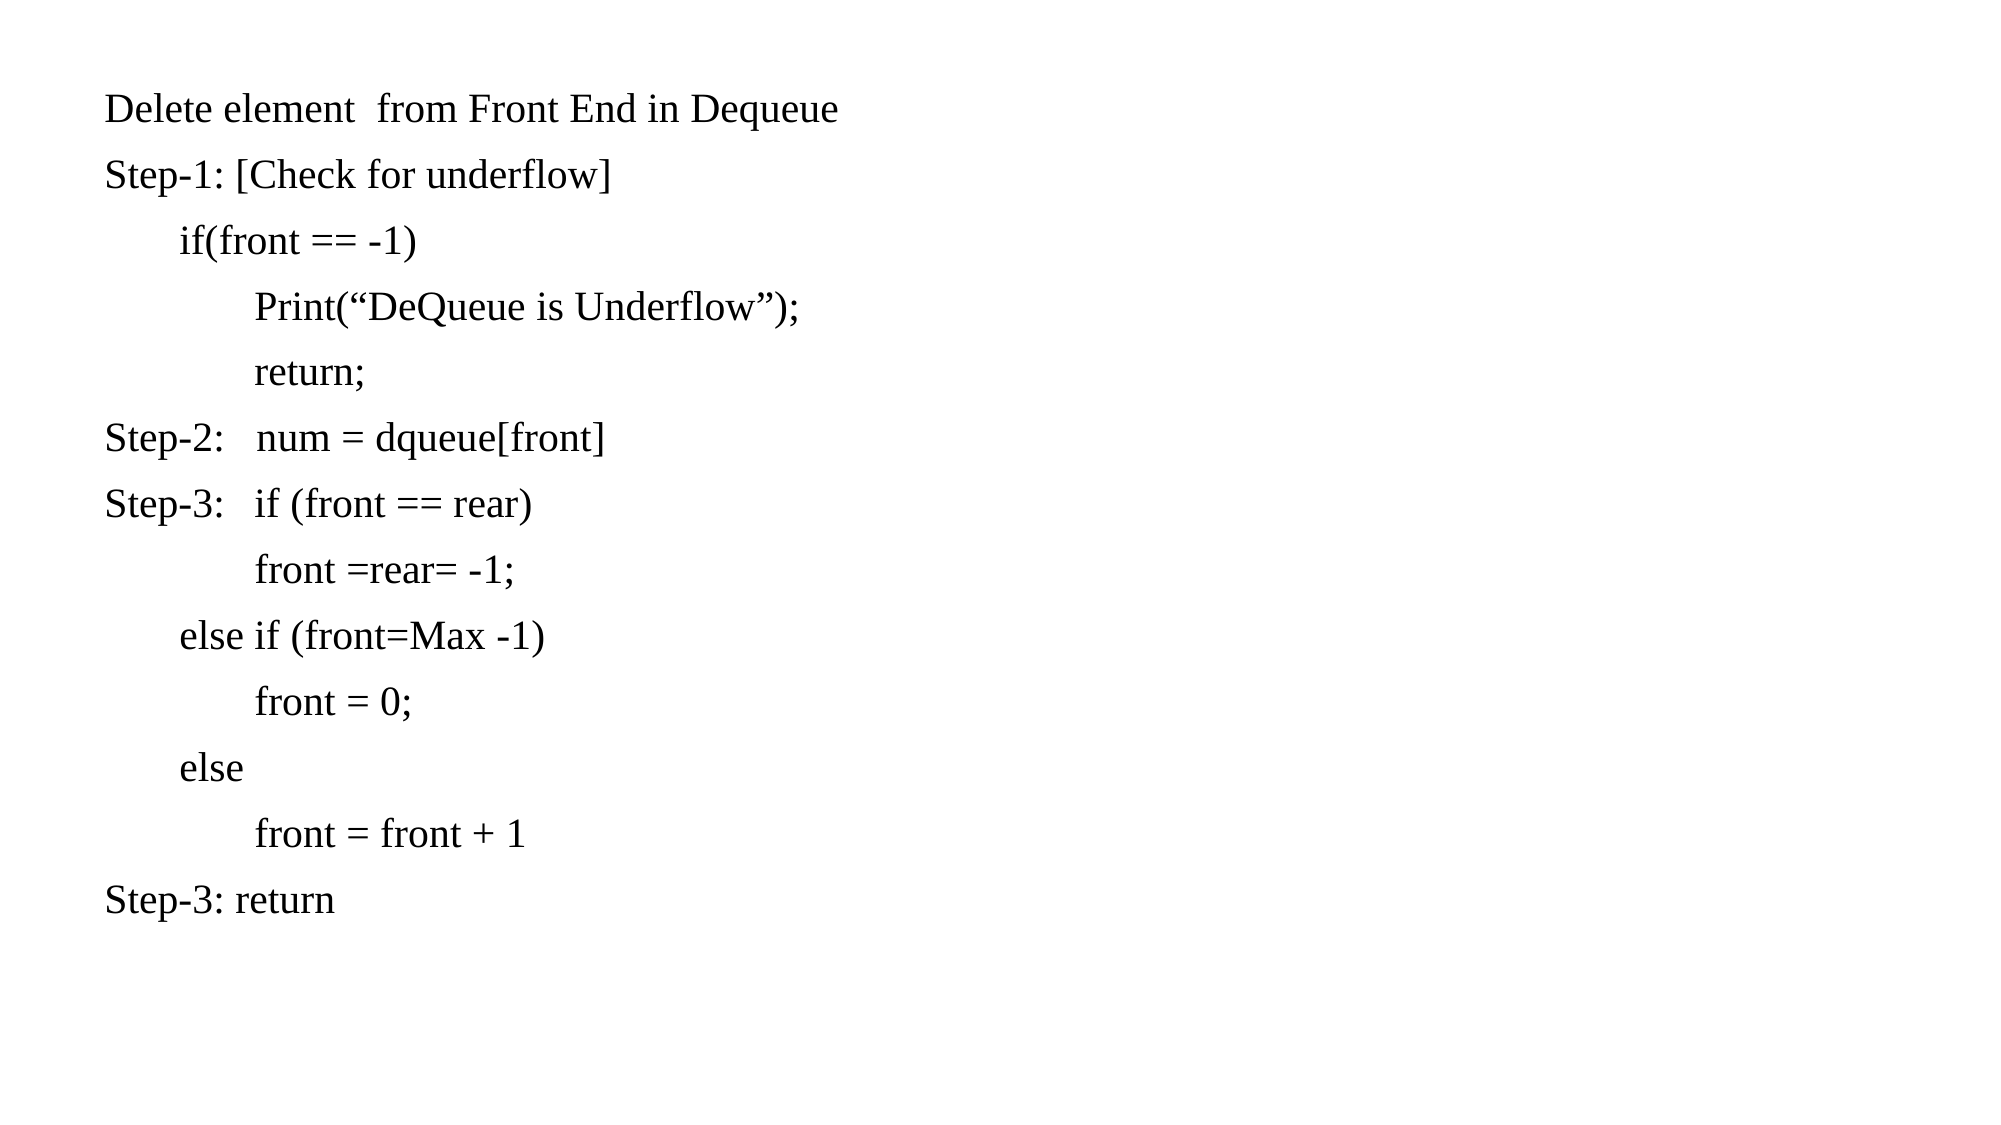

# Delete element from Front End in Dequeue
Step-1: [Check for underflow]
	if(front == -1)
		Print(“DeQueue is Underflow”);
		return;
Step-2: num = dqueue[front]
Step-3:	if (front == rear)
		front =rear= -1;
	else if (front=Max -1)
		front = 0;
	else
		front = front + 1
Step-3: return